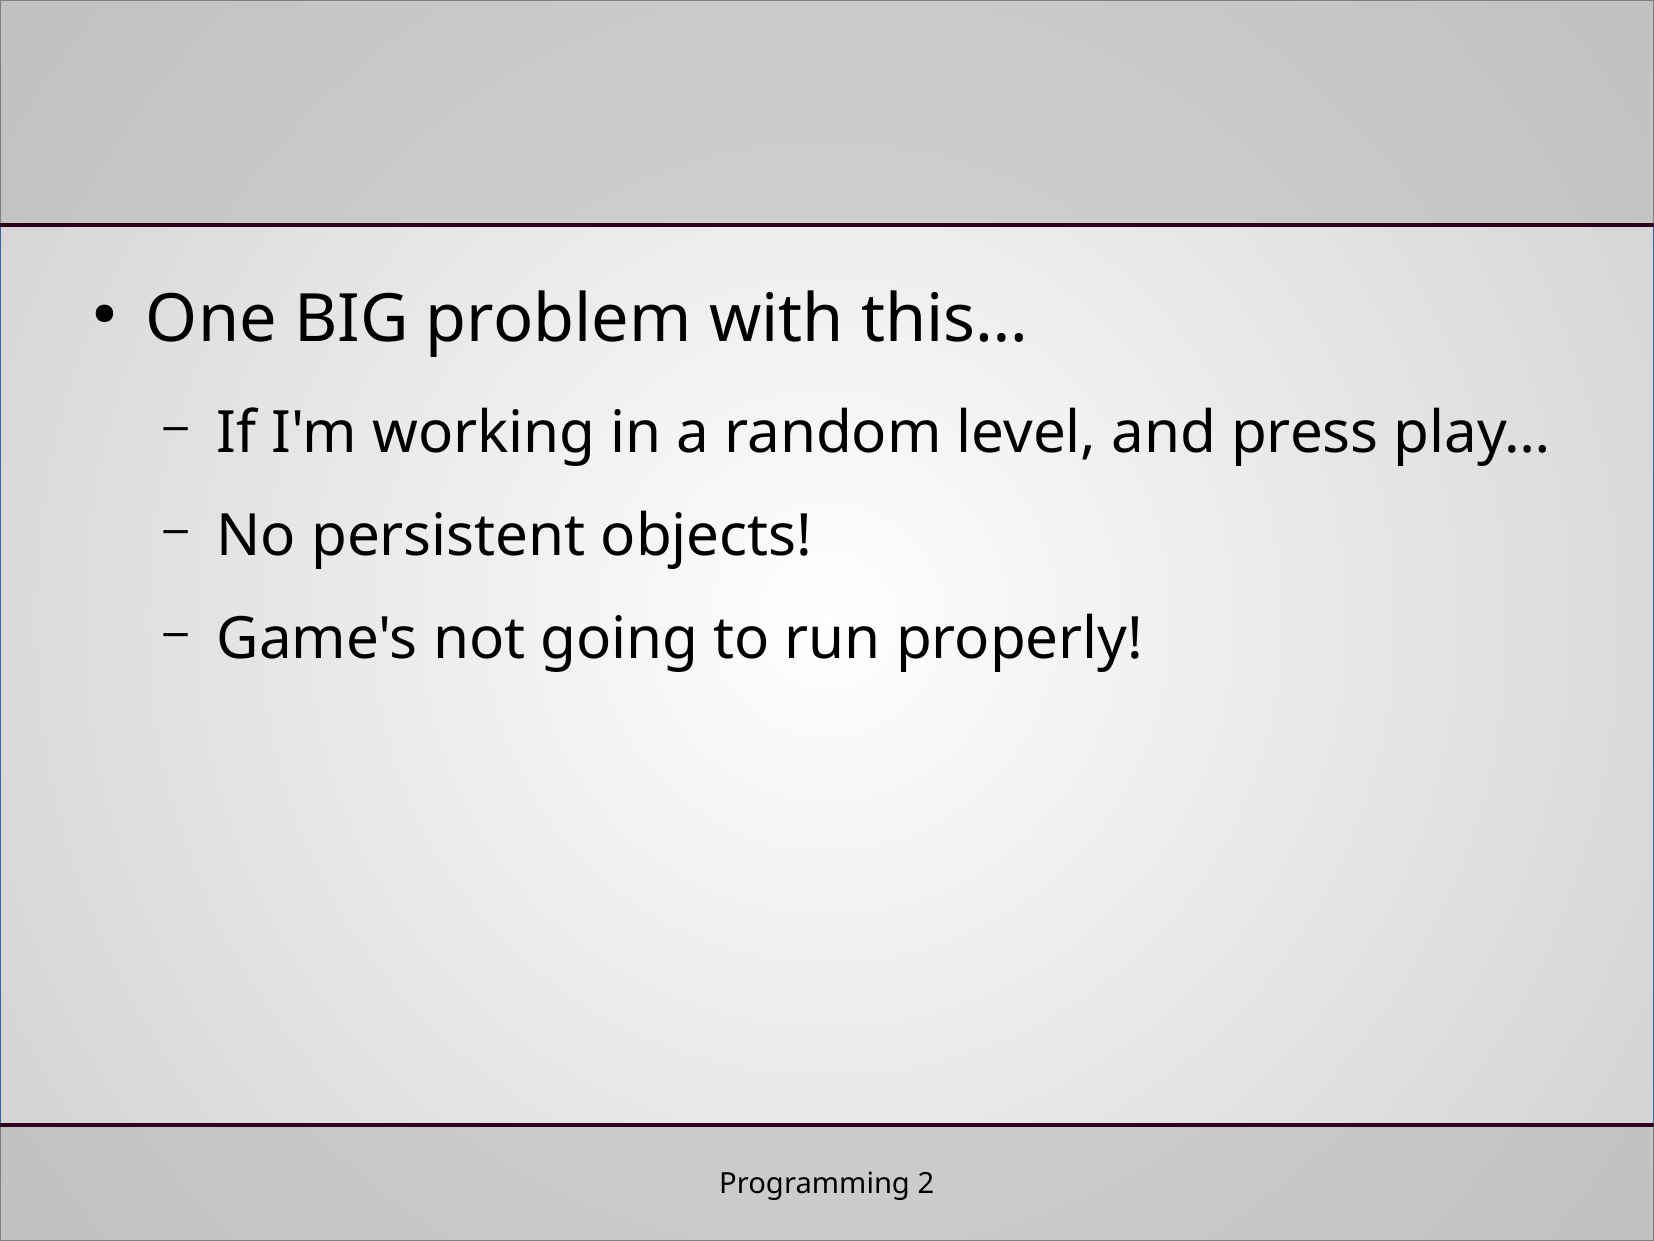

#
One BIG problem with this…
If I'm working in a random level, and press play…
No persistent objects!
Game's not going to run properly!